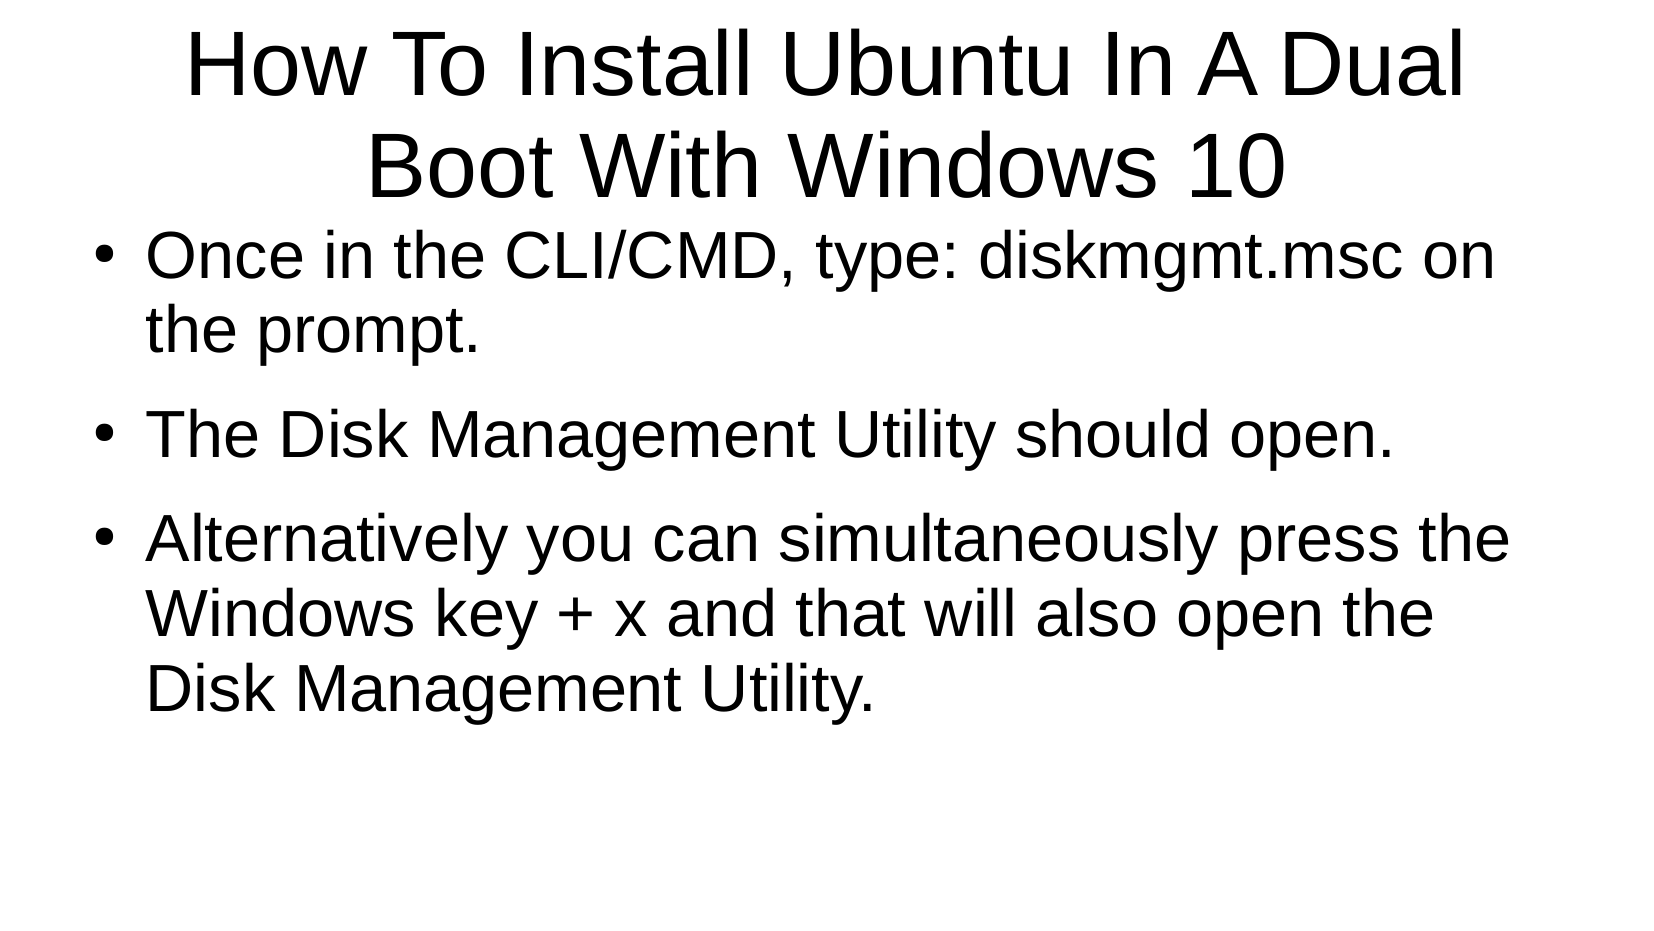

# How To Install Ubuntu In A Dual Boot With Windows 10
Once in the CLI/CMD, type: diskmgmt.msc on the prompt.
The Disk Management Utility should open.
Alternatively you can simultaneously press the Windows key + x and that will also open the Disk Management Utility.